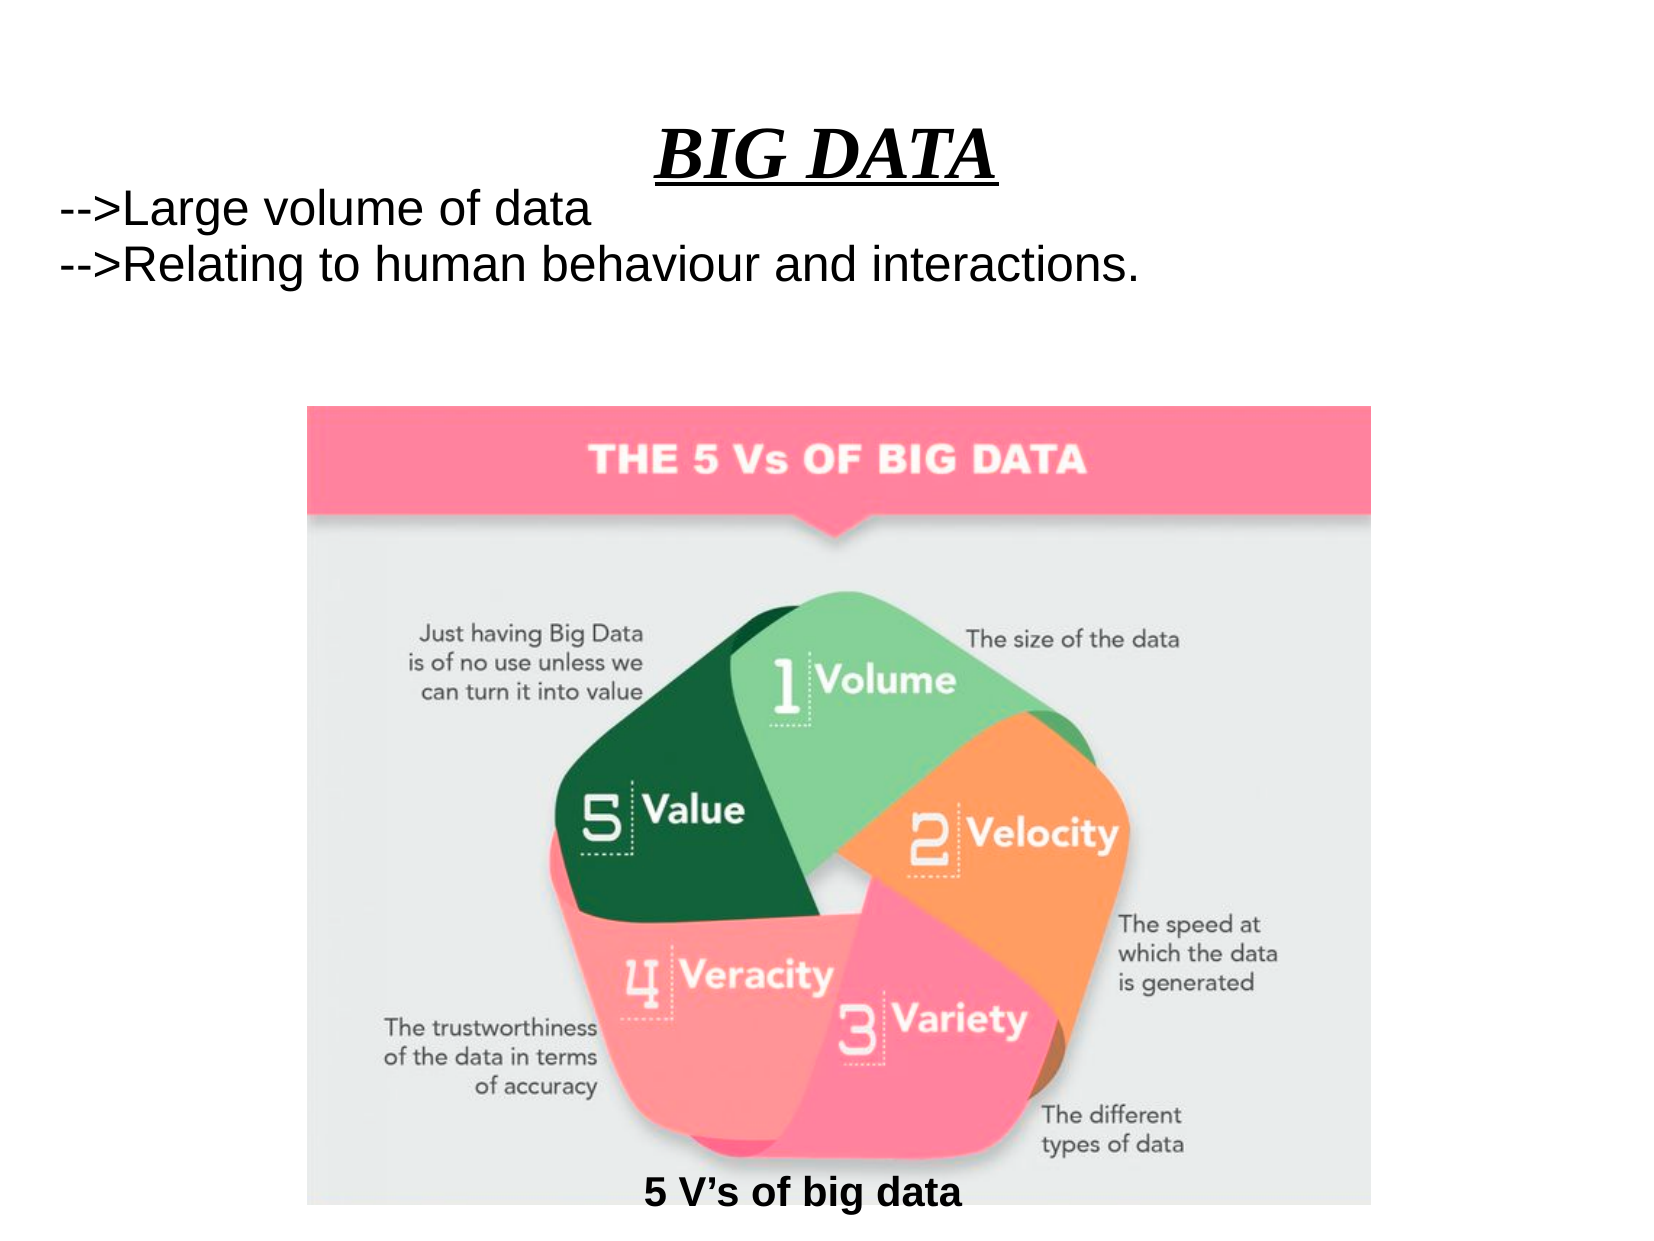

# BIG DATA
-->Large volume of data
-->Relating to human behaviour and interactions.
5 V’s of big data